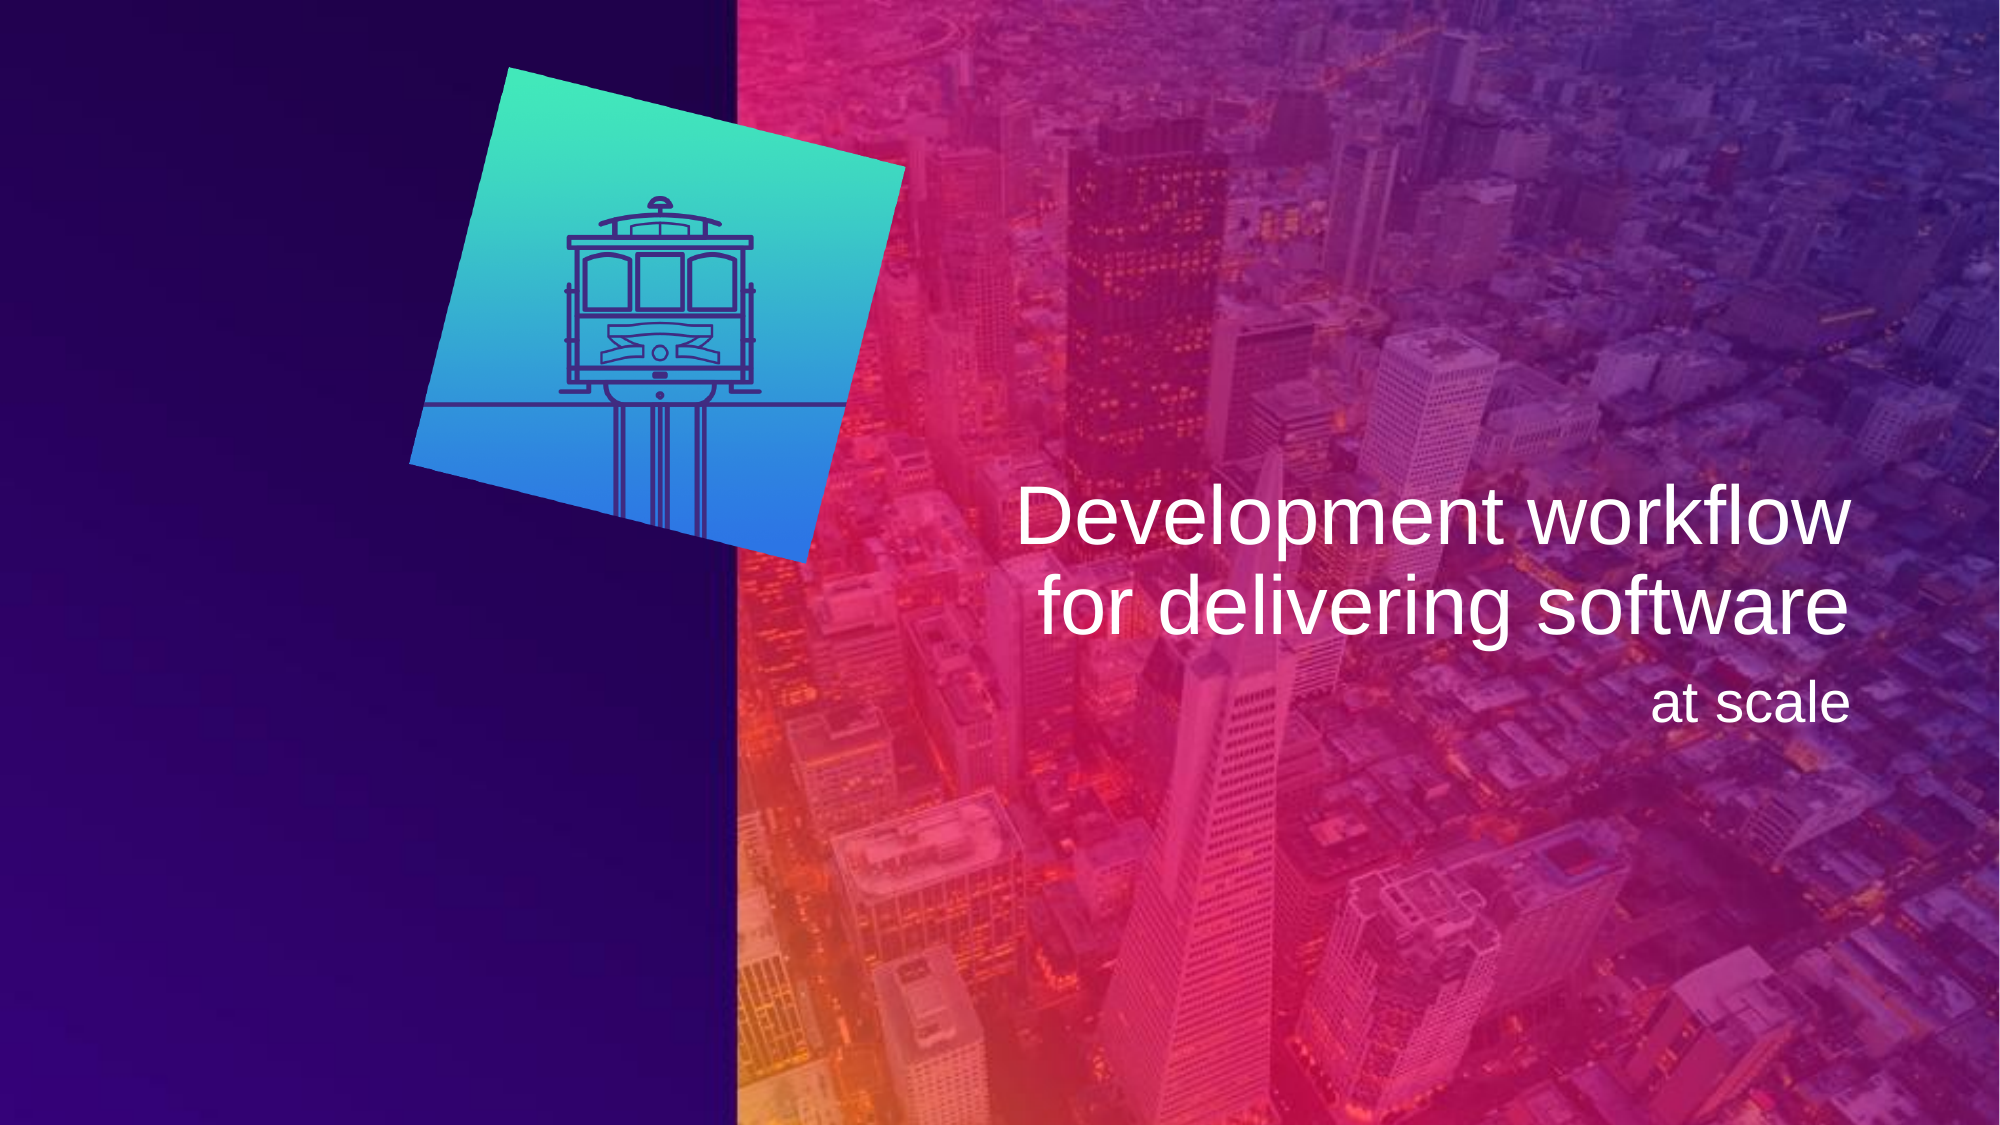

# Development workflow for delivering software
at scale